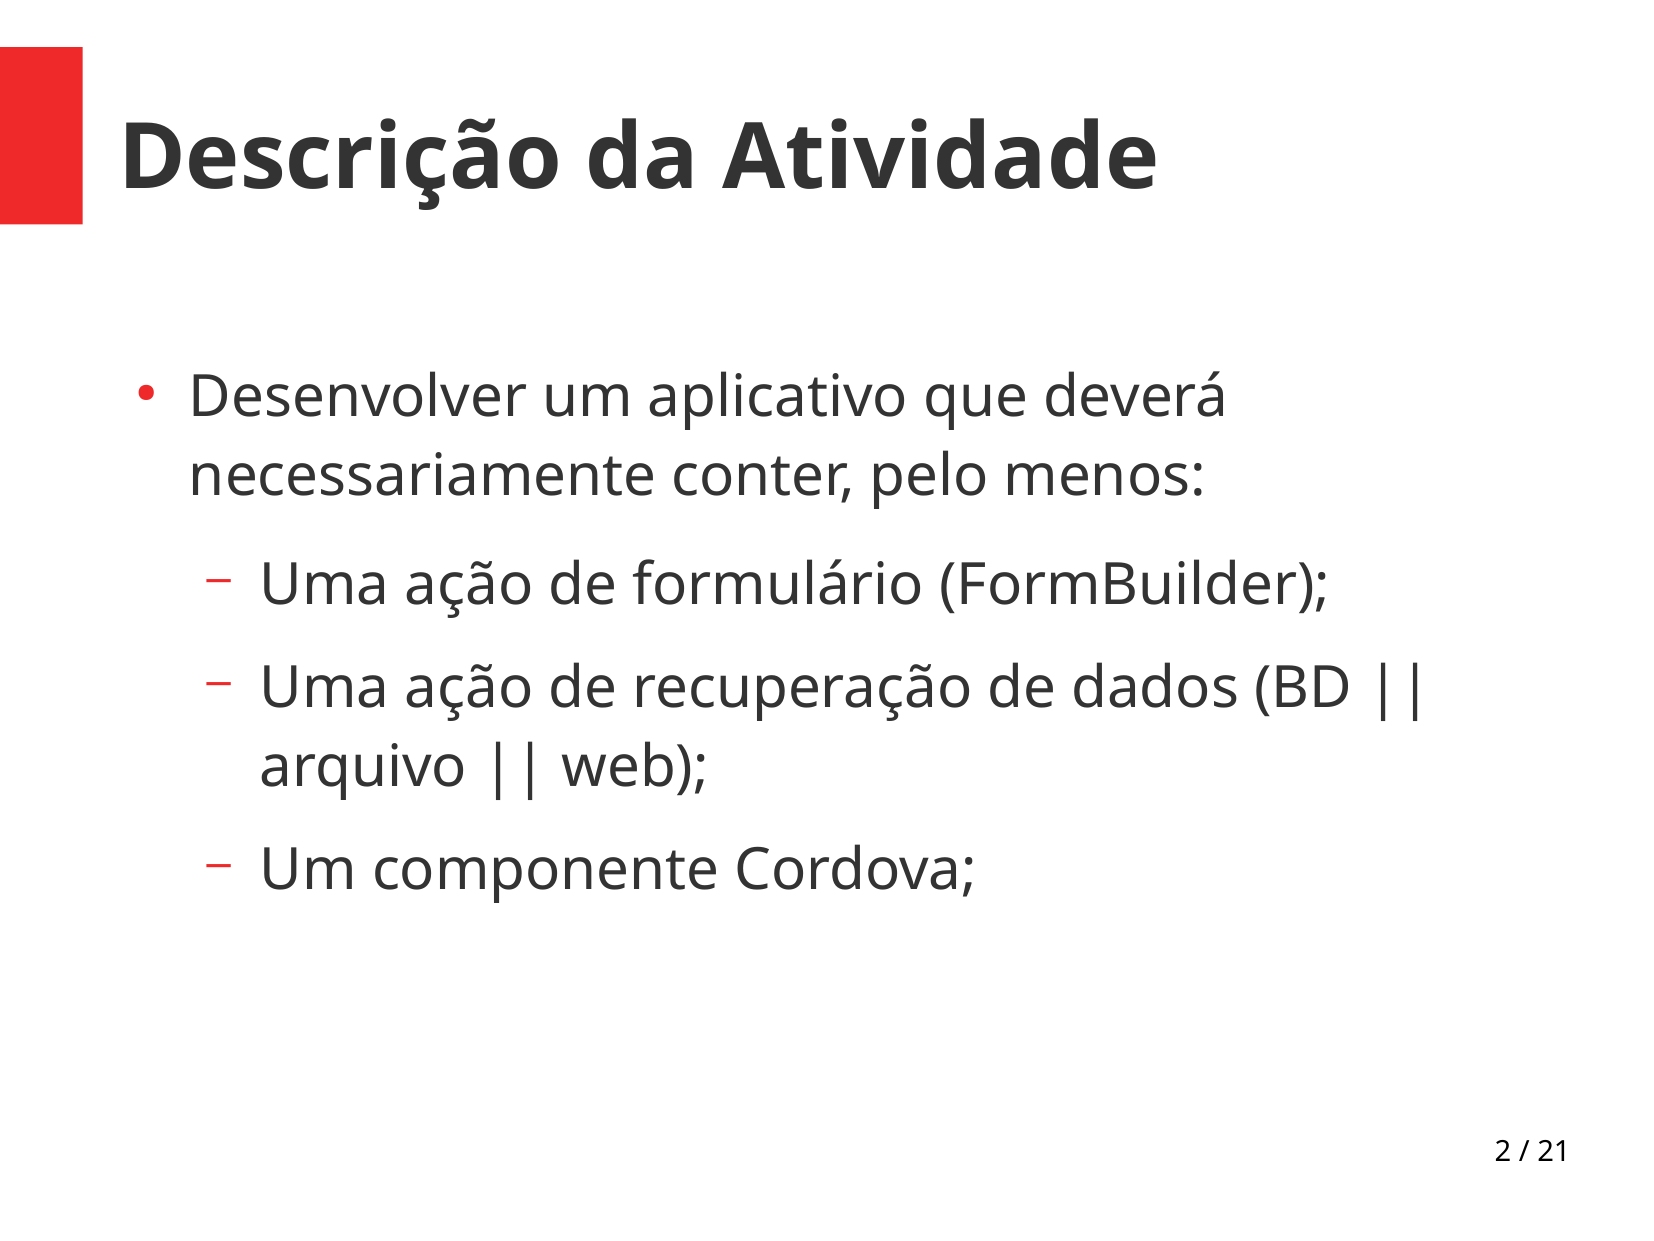

# Descrição da Atividade
Desenvolver um aplicativo que deverá necessariamente conter, pelo menos:
Uma ação de formulário (FormBuilder);
Uma ação de recuperação de dados (BD || arquivo || web);
Um componente Cordova;
2